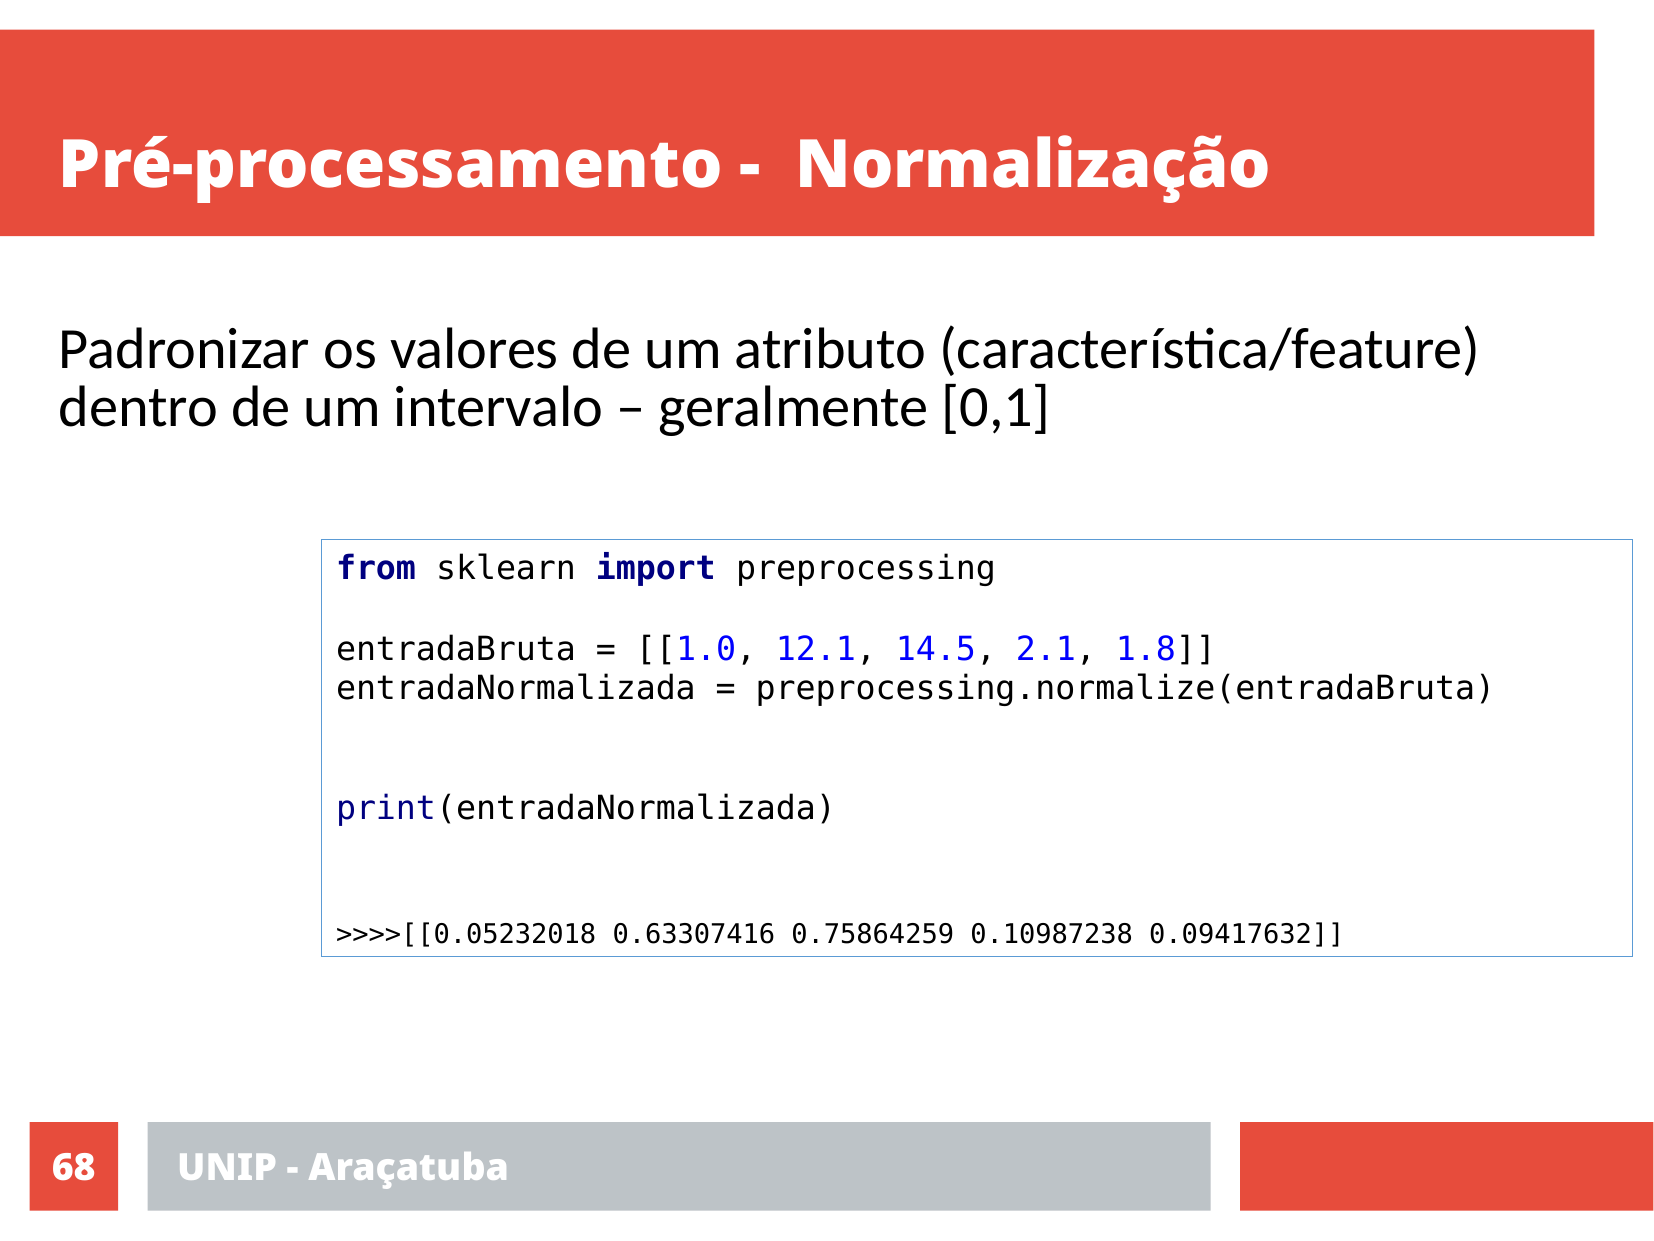

# Pré-processamento - Normalização
Padronizar os valores de um atributo (característica/feature) dentro de um intervalo – geralmente [0,1]
from sklearn import preprocessing
entradaBruta = [[1.0, 12.1, 14.5, 2.1, 1.8]]
entradaNormalizada = preprocessing.normalize(entradaBruta)
print(entradaNormalizada)
>>>>[[0.05232018 0.63307416 0.75864259 0.10987238 0.09417632]]
68
UNIP - Araçatuba